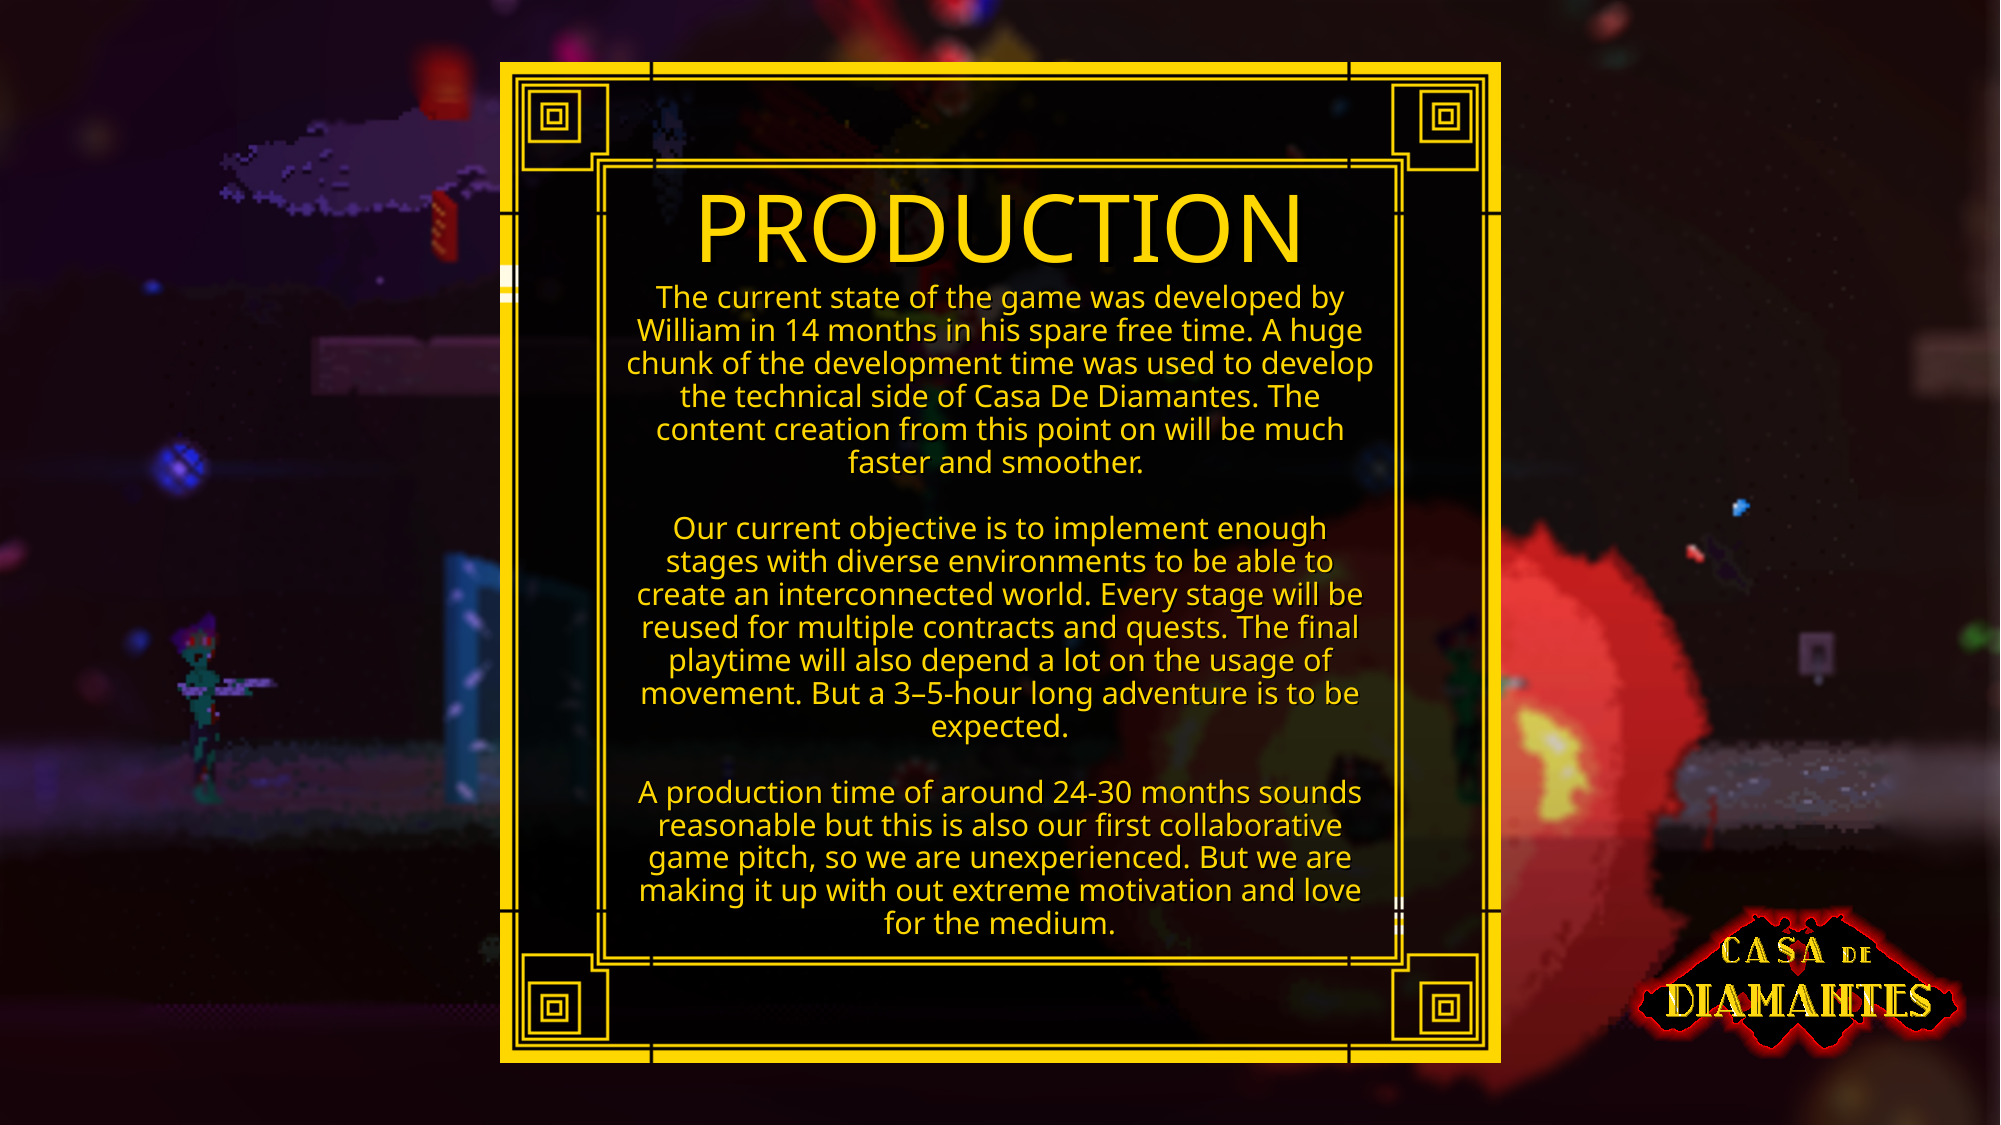

# PRODUCTION The current state of the game was developed by William in 14 months in his spare free time. A huge chunk of the development time was used to develop the technical side of Casa De Diamantes. The content creation from this point on will be much faster and smoother. Our current objective is to implement enough stages with diverse environments to be able to create an interconnected world. Every stage will be reused for multiple contracts and quests. The final playtime will also depend a lot on the usage of movement. But a 3–5-hour long adventure is to be expected. A production time of around 24-30 months sounds reasonable but this is also our first collaborative game pitch, so we are unexperienced. But we are making it up with out extreme motivation and love for the medium.